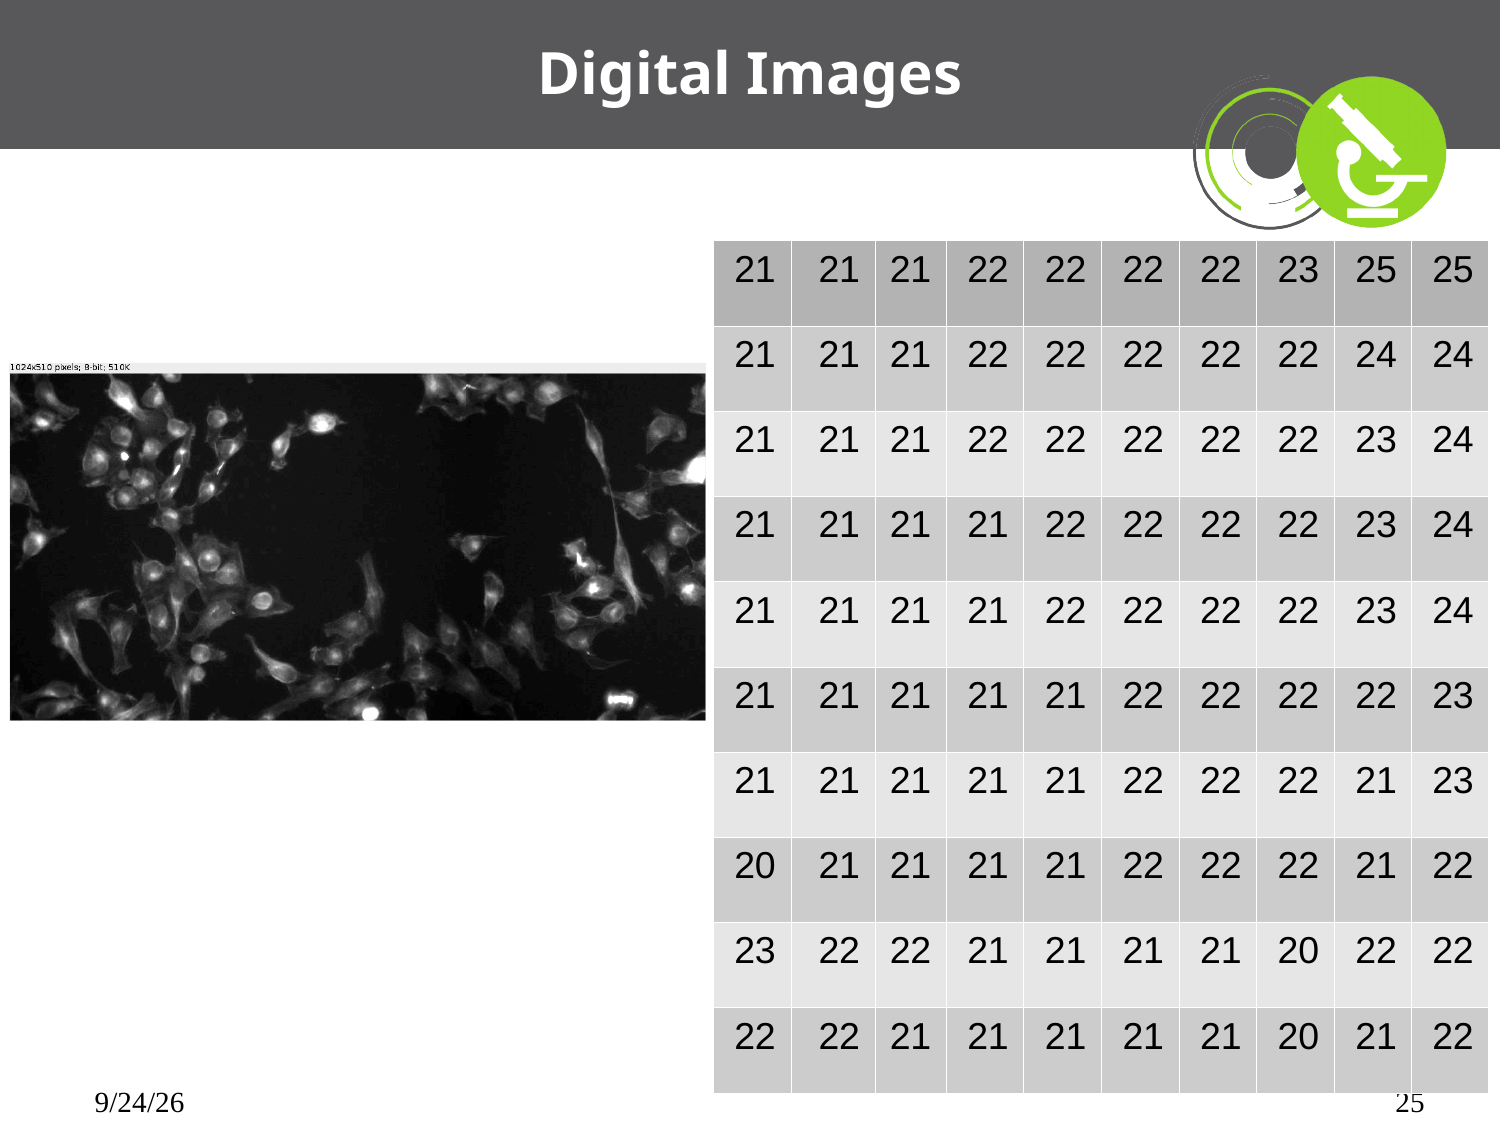

# Digital Images
| 21 | 21 | 21 | 22 | 22 | 22 | 22 | 23 | 25 | 25 |
| --- | --- | --- | --- | --- | --- | --- | --- | --- | --- |
| 21 | 21 | 21 | 22 | 22 | 22 | 22 | 22 | 24 | 24 |
| 21 | 21 | 21 | 22 | 22 | 22 | 22 | 22 | 23 | 24 |
| 21 | 21 | 21 | 21 | 22 | 22 | 22 | 22 | 23 | 24 |
| 21 | 21 | 21 | 21 | 22 | 22 | 22 | 22 | 23 | 24 |
| 21 | 21 | 21 | 21 | 21 | 22 | 22 | 22 | 22 | 23 |
| 21 | 21 | 21 | 21 | 21 | 22 | 22 | 22 | 21 | 23 |
| 20 | 21 | 21 | 21 | 21 | 22 | 22 | 22 | 21 | 22 |
| 23 | 22 | 22 | 21 | 21 | 21 | 21 | 20 | 22 | 22 |
| 22 | 22 | 21 | 21 | 21 | 21 | 21 | 20 | 21 | 22 |
Image
Acquisition
25